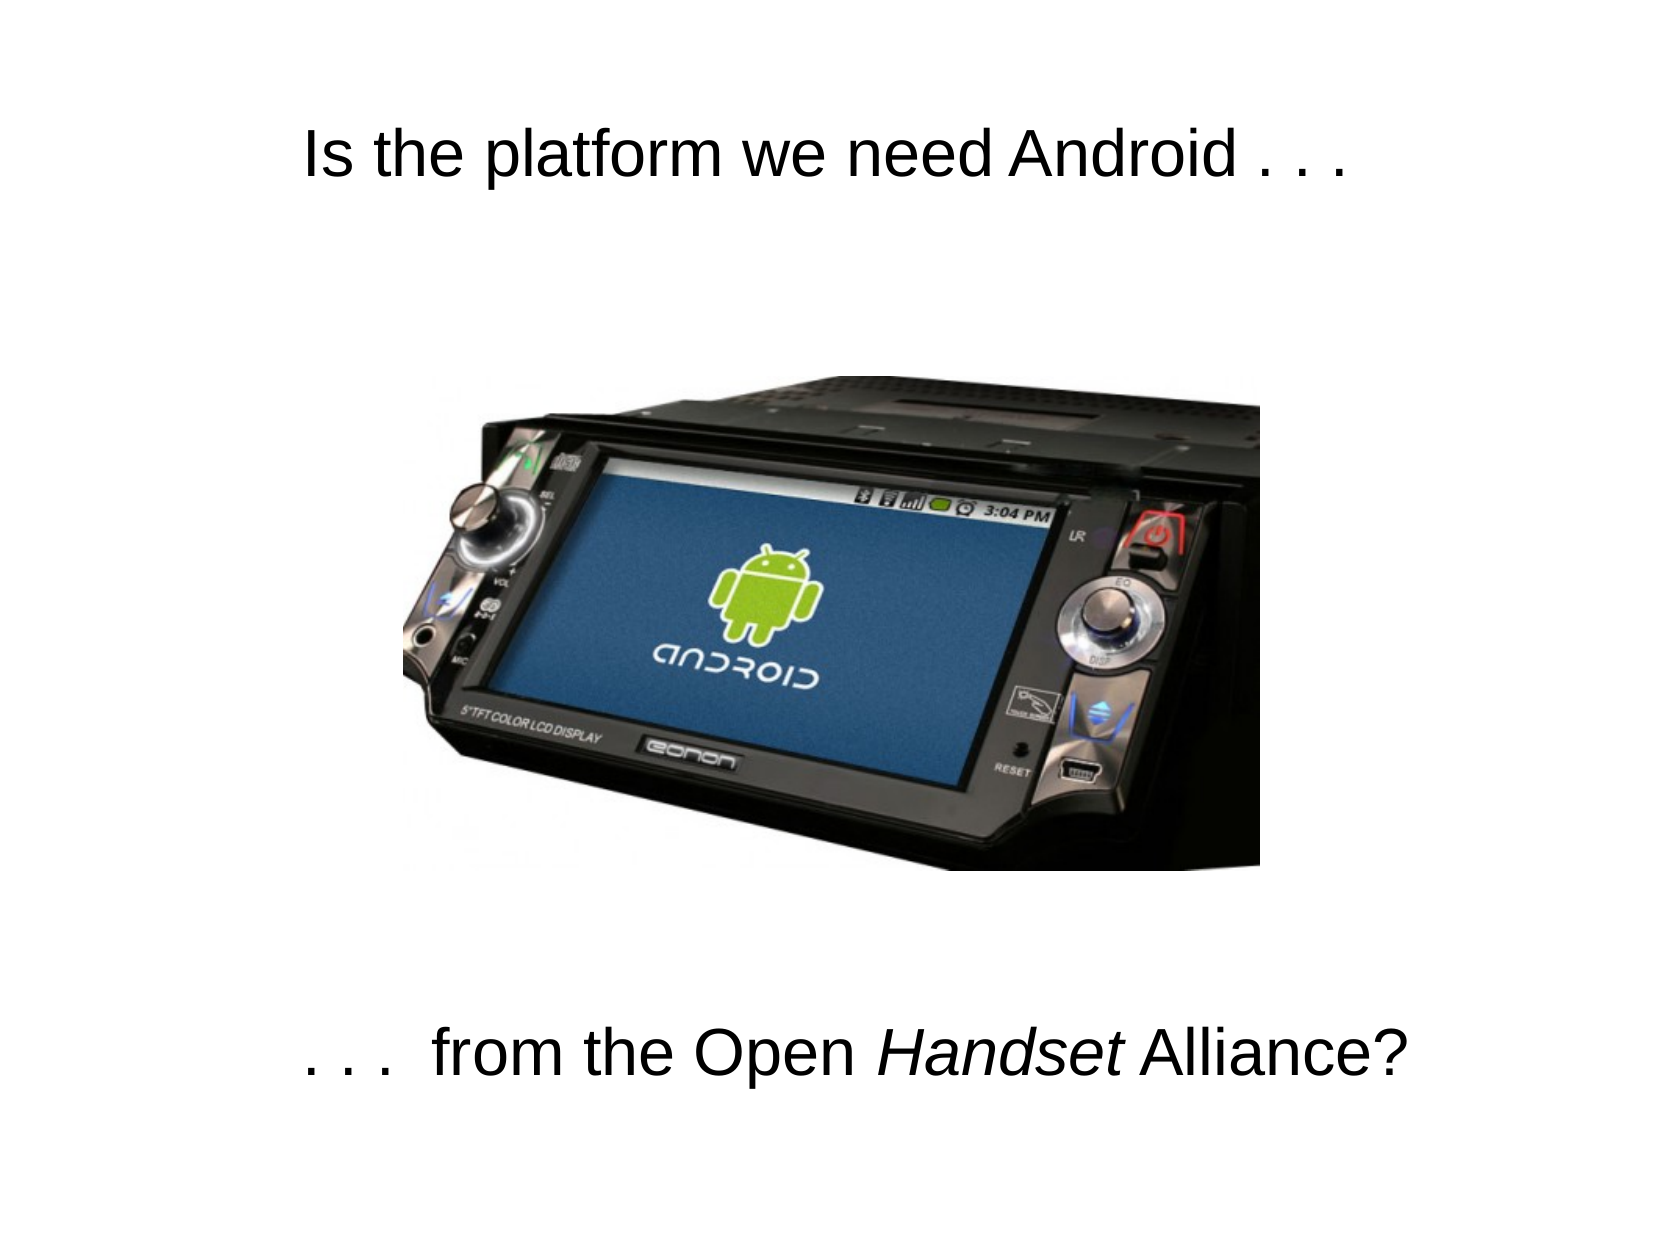

# Is the platform we need Android . . .
. . . from the Open Handset Alliance?